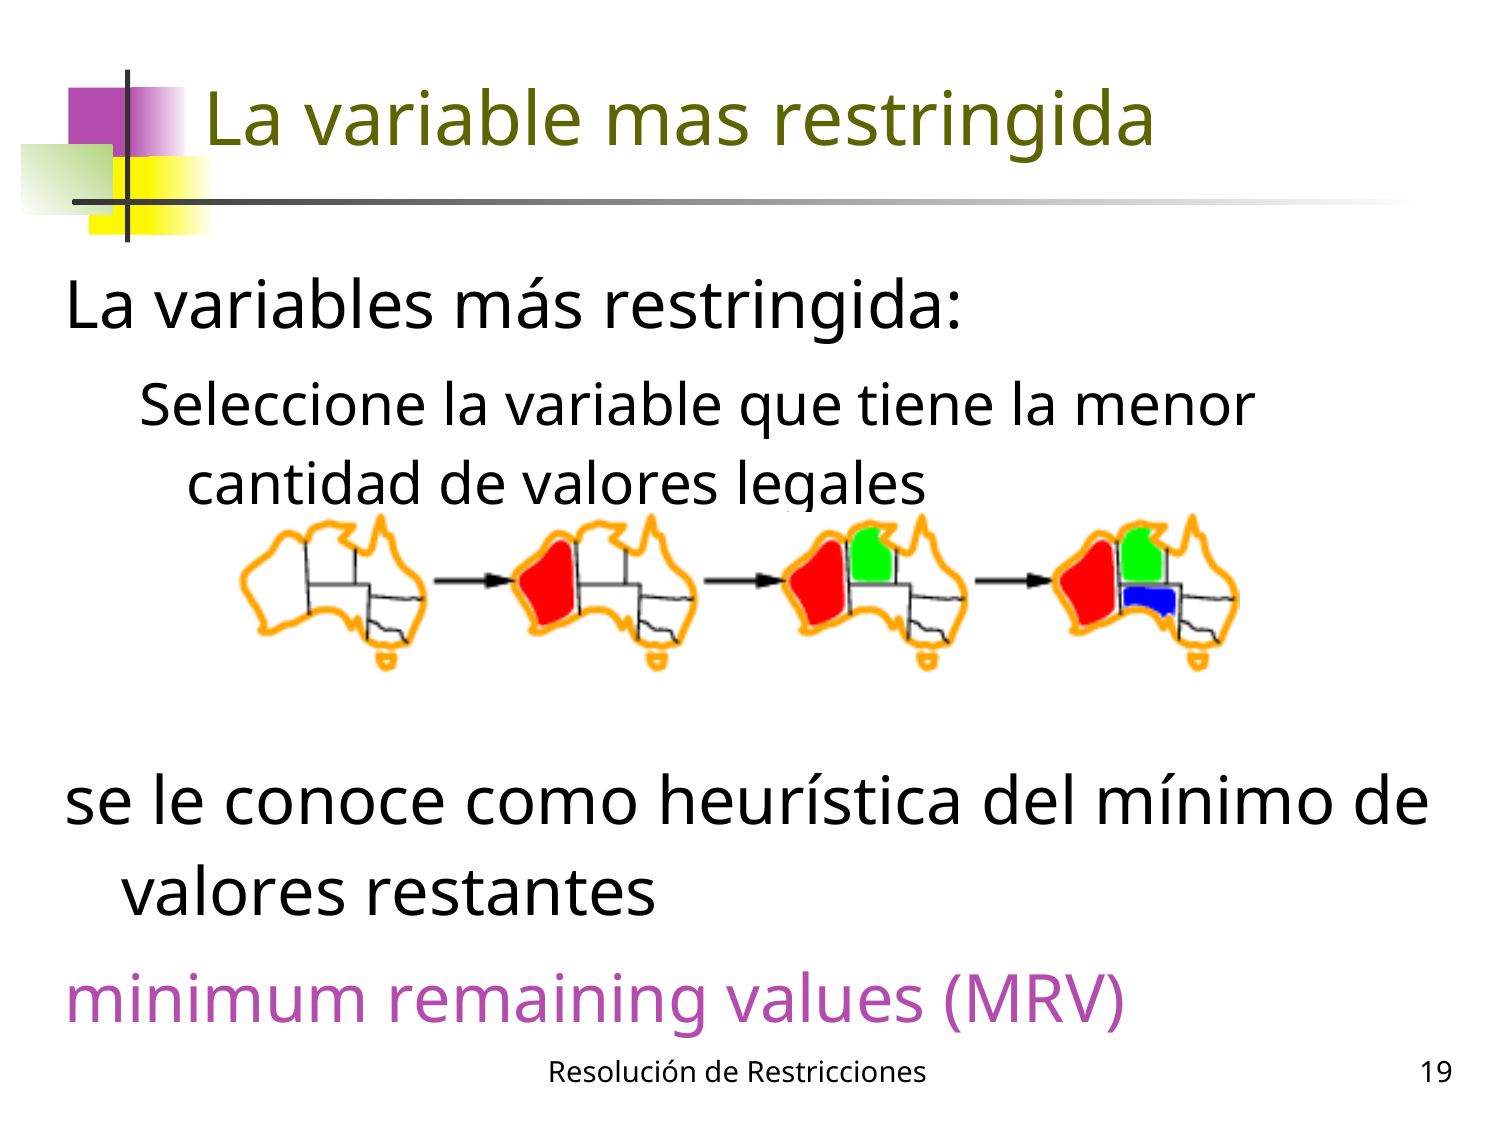

# La variable mas restringida
La variables más restringida:
Seleccione la variable que tiene la menor cantidad de valores legales
se le conoce como heurística del mínimo de valores restantes
minimum remaining values (MRV)
Resolución de Restricciones
19